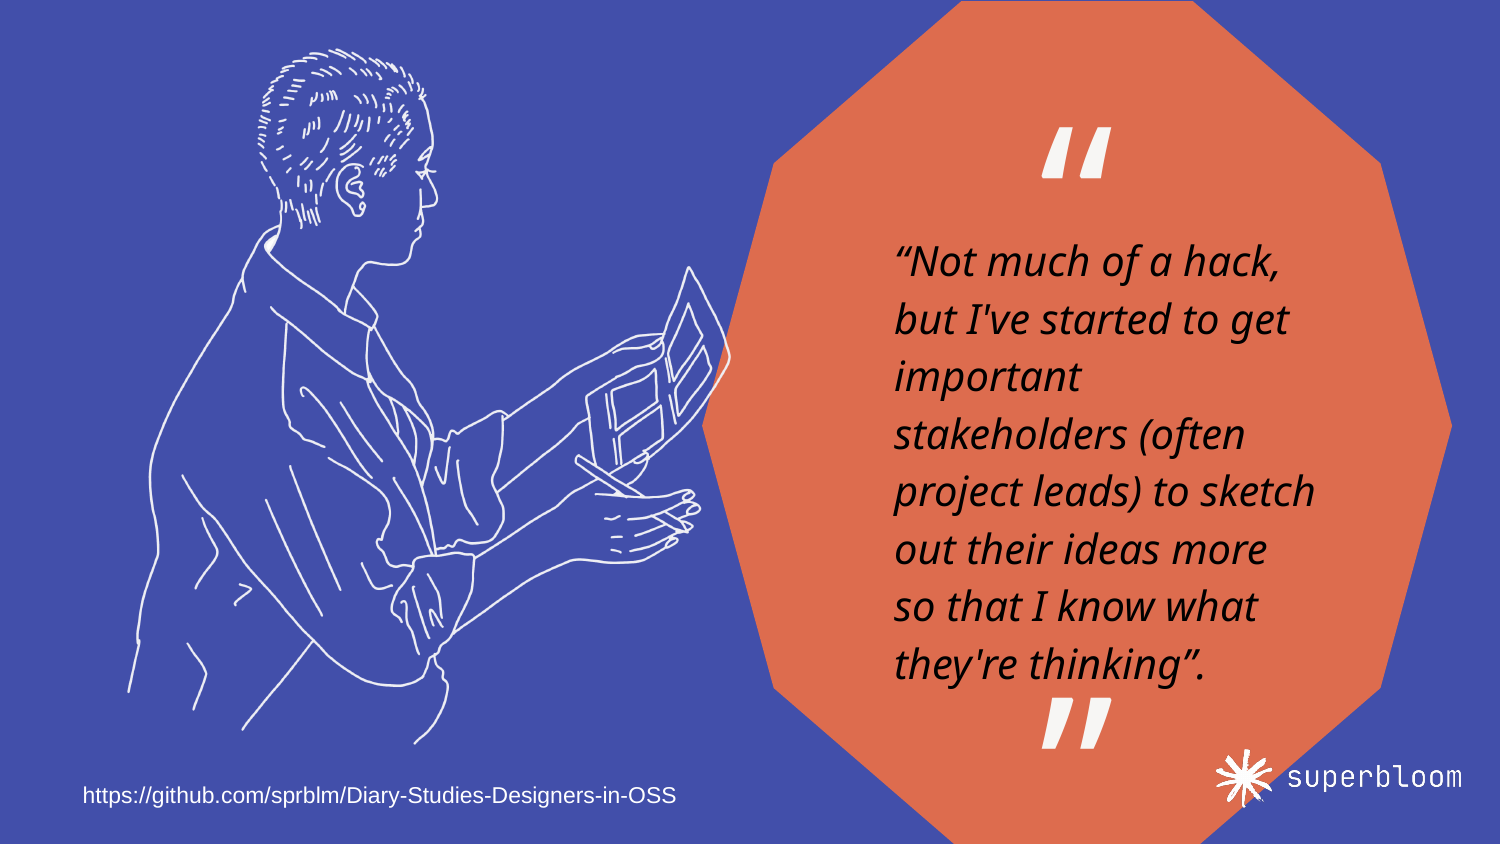

“Not much of a hack, but I've started to get important stakeholders (often project leads) to sketch out their ideas more so that I know what they're thinking”.
https://github.com/sprblm/Diary-Studies-Designers-in-OSS